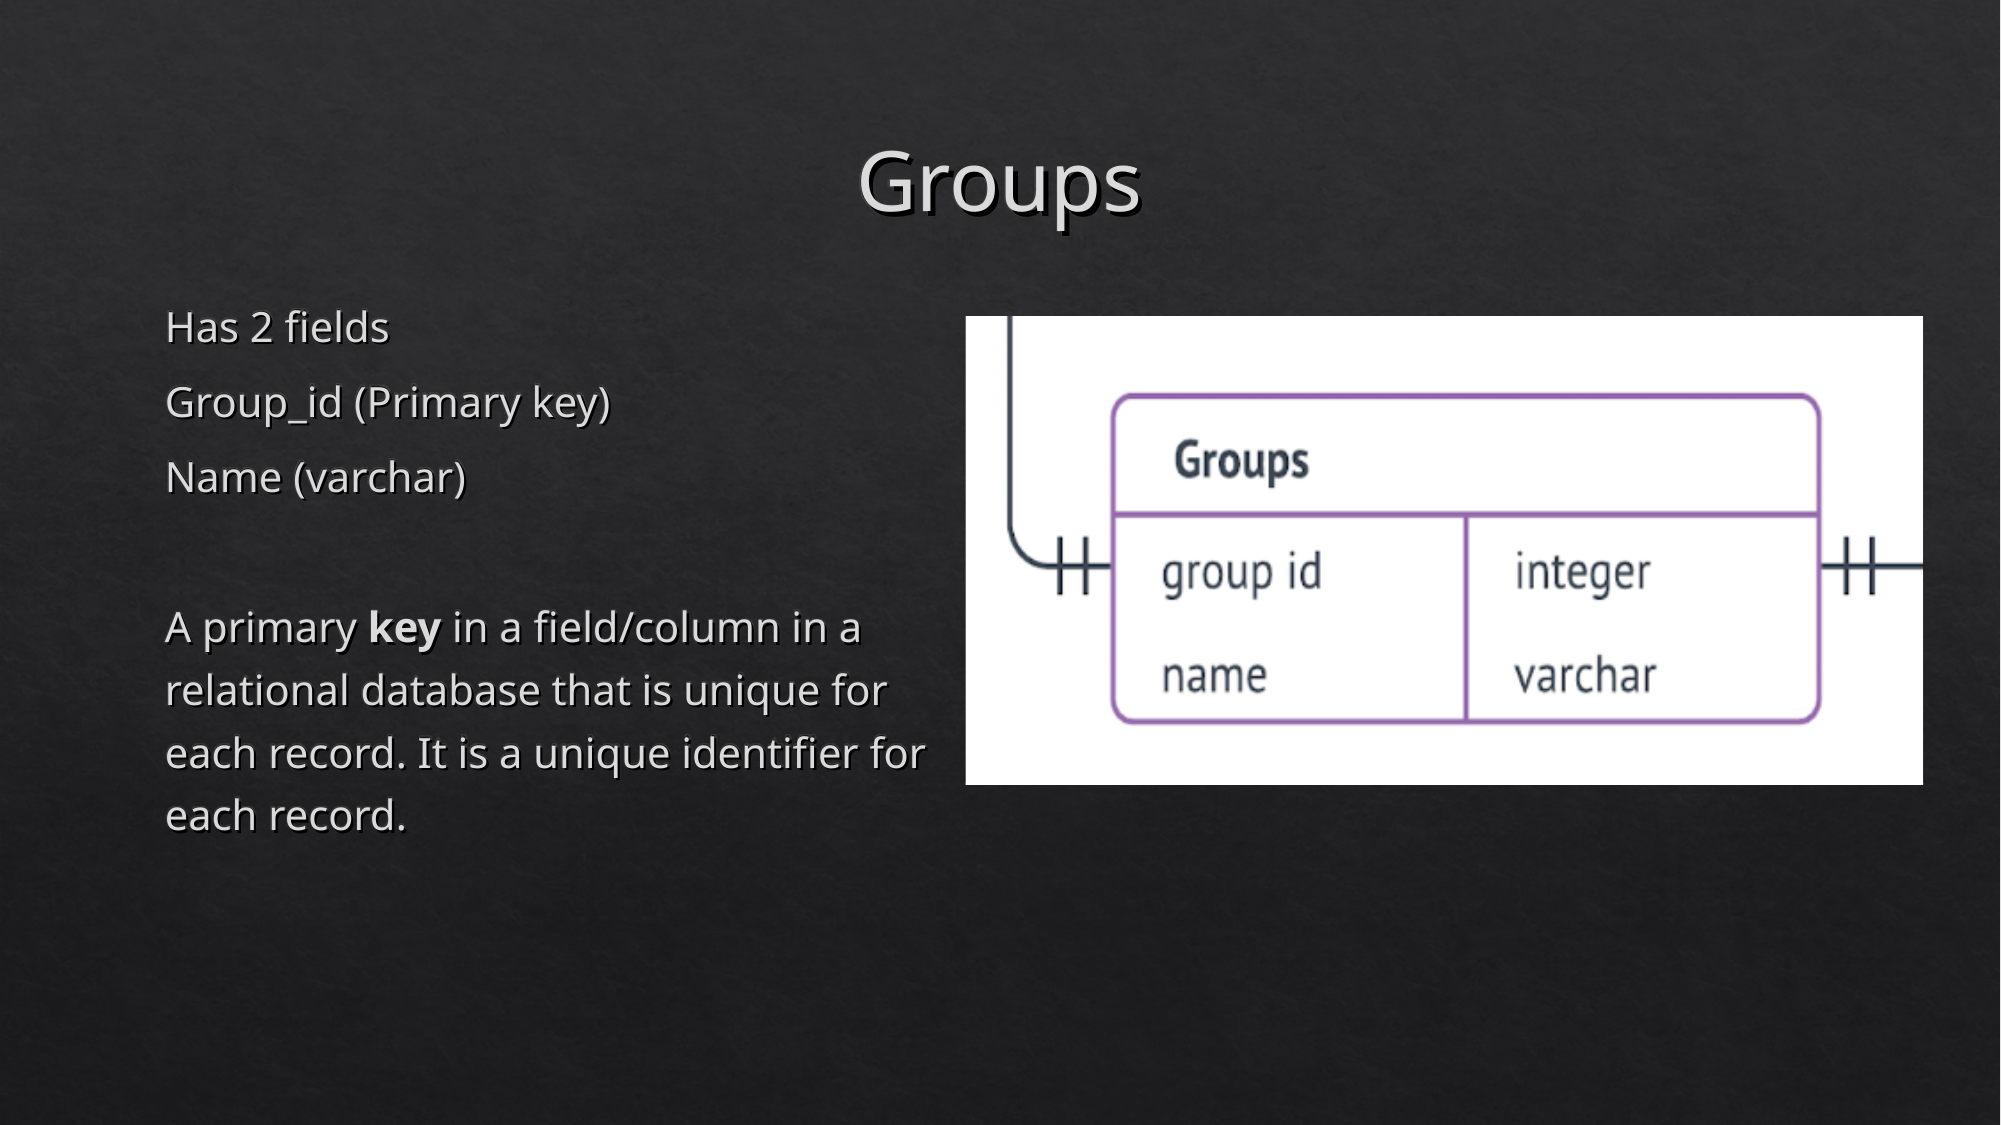

# Groups
Has 2 fields
Group_id (Primary key)
Name (varchar)
A primary key in a field/column in a relational database that is unique for each record. It is a unique identifier for each record.